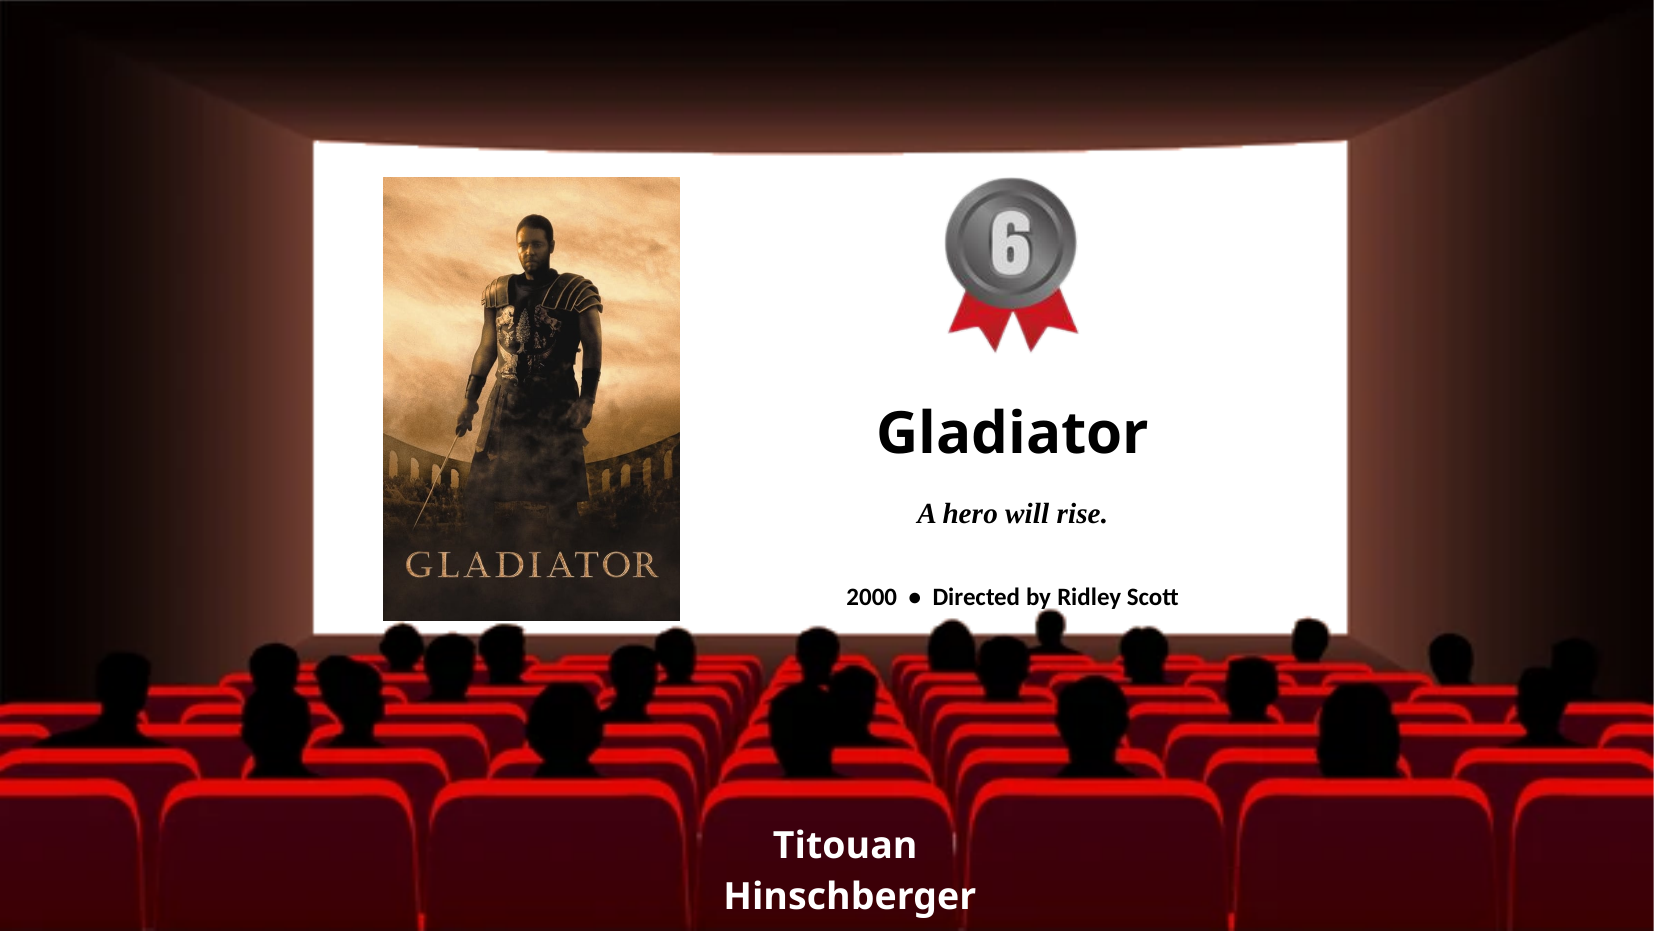

Gladiator
A hero will rise.
2000 • Directed by Ridley Scott